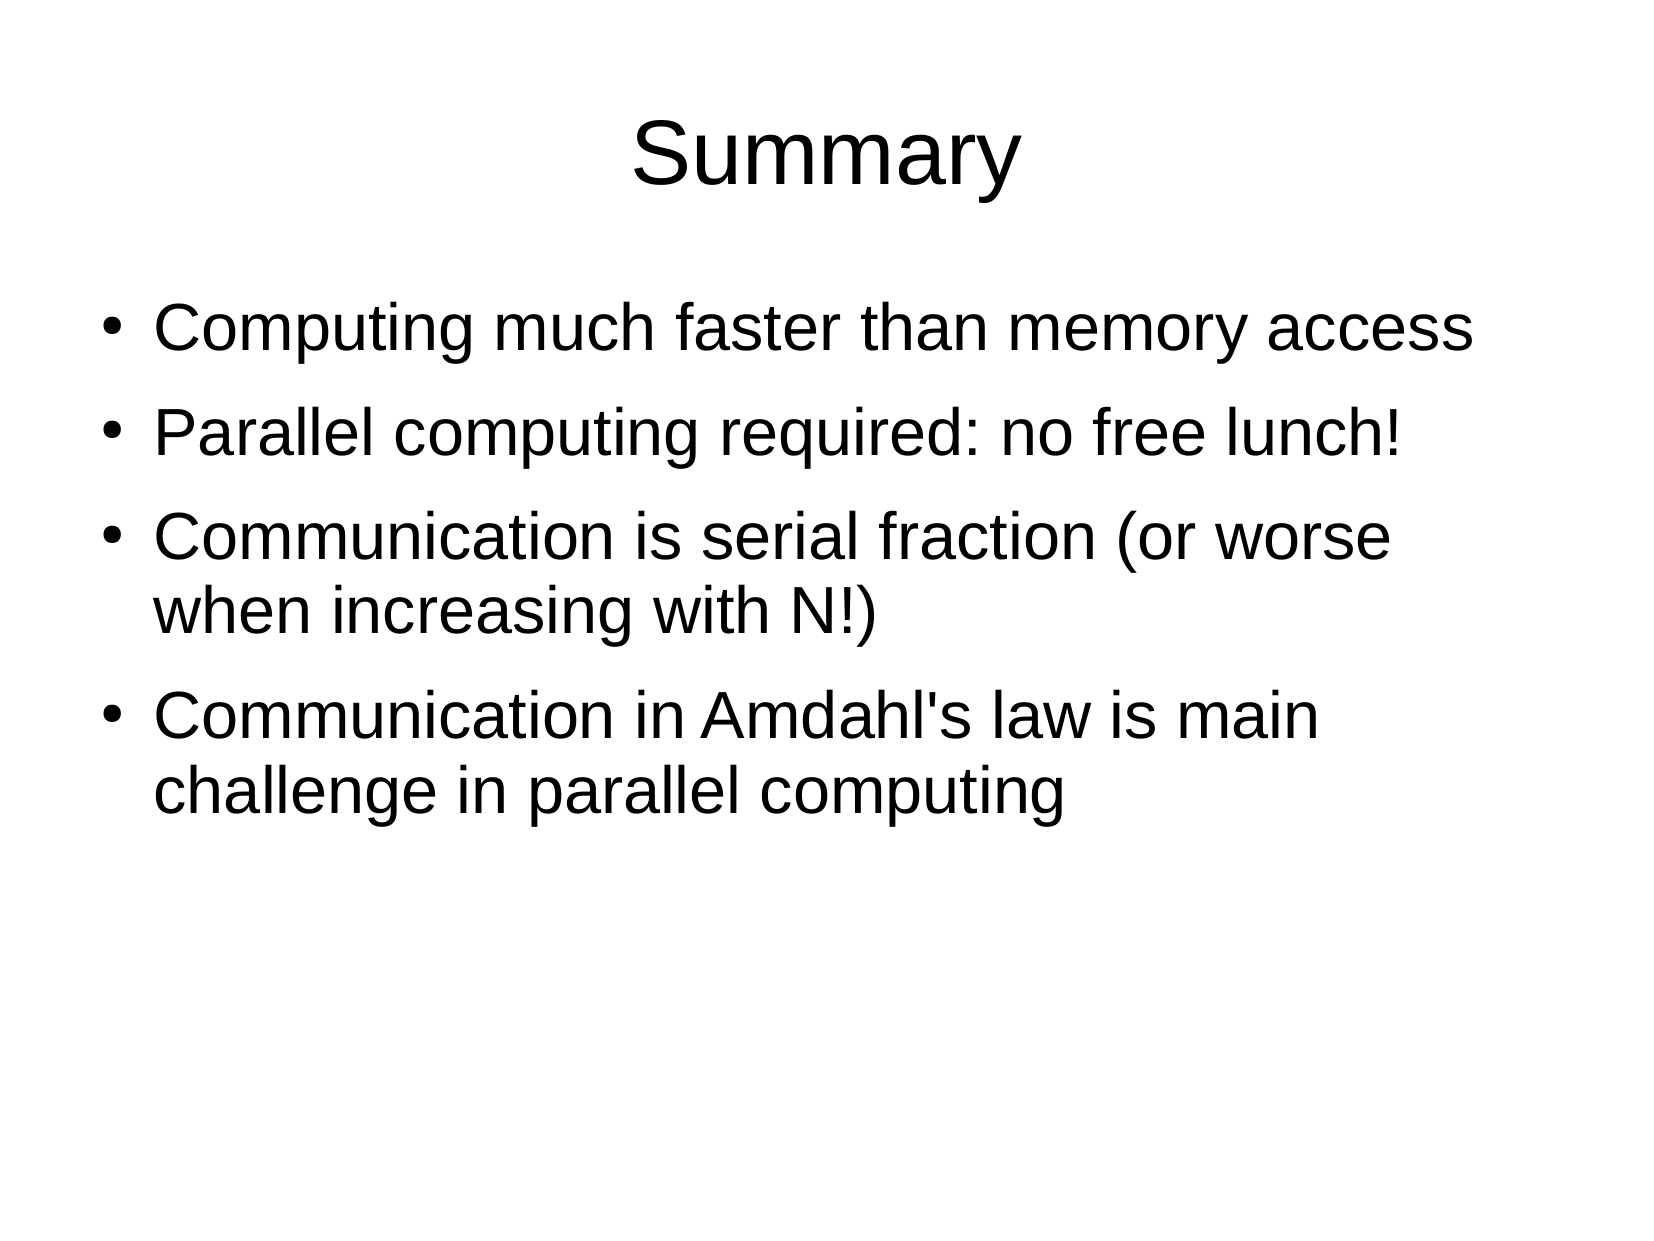

# Summary
Computing much faster than memory access
Parallel computing required: no free lunch!
Communication is serial fraction (or worse when increasing with N!)
Communication in Amdahl's law is main challenge in parallel computing